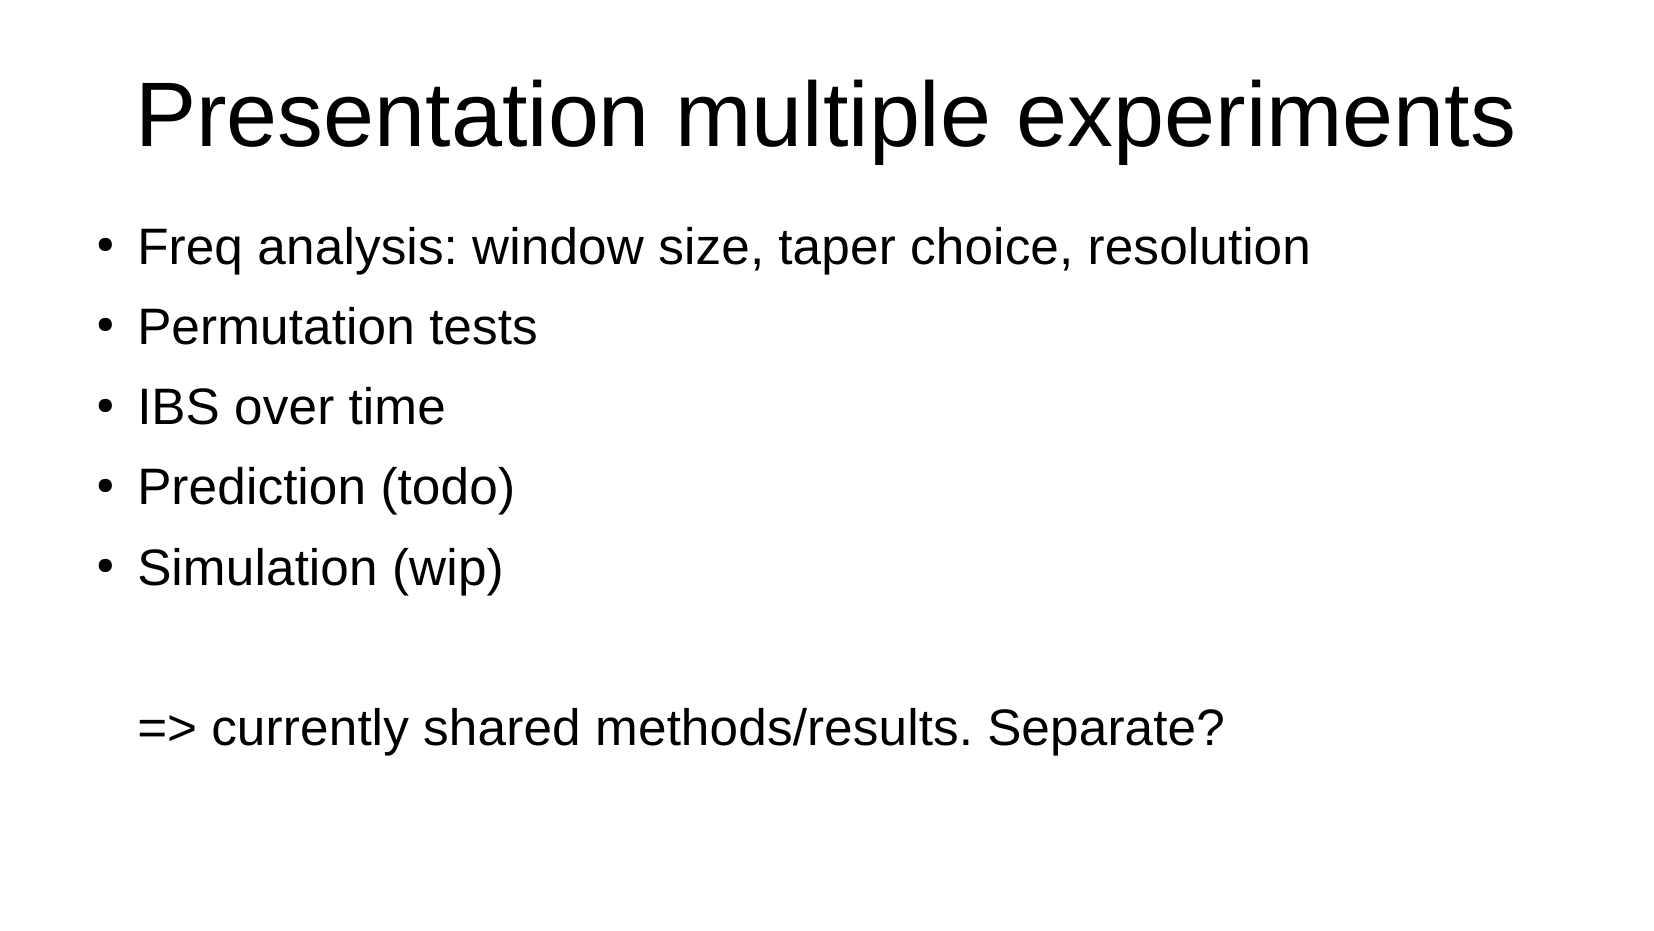

# Presentation multiple experiments
Freq analysis: window size, taper choice, resolution
Permutation tests
IBS over time
Prediction (todo)
Simulation (wip)
=> currently shared methods/results. Separate?